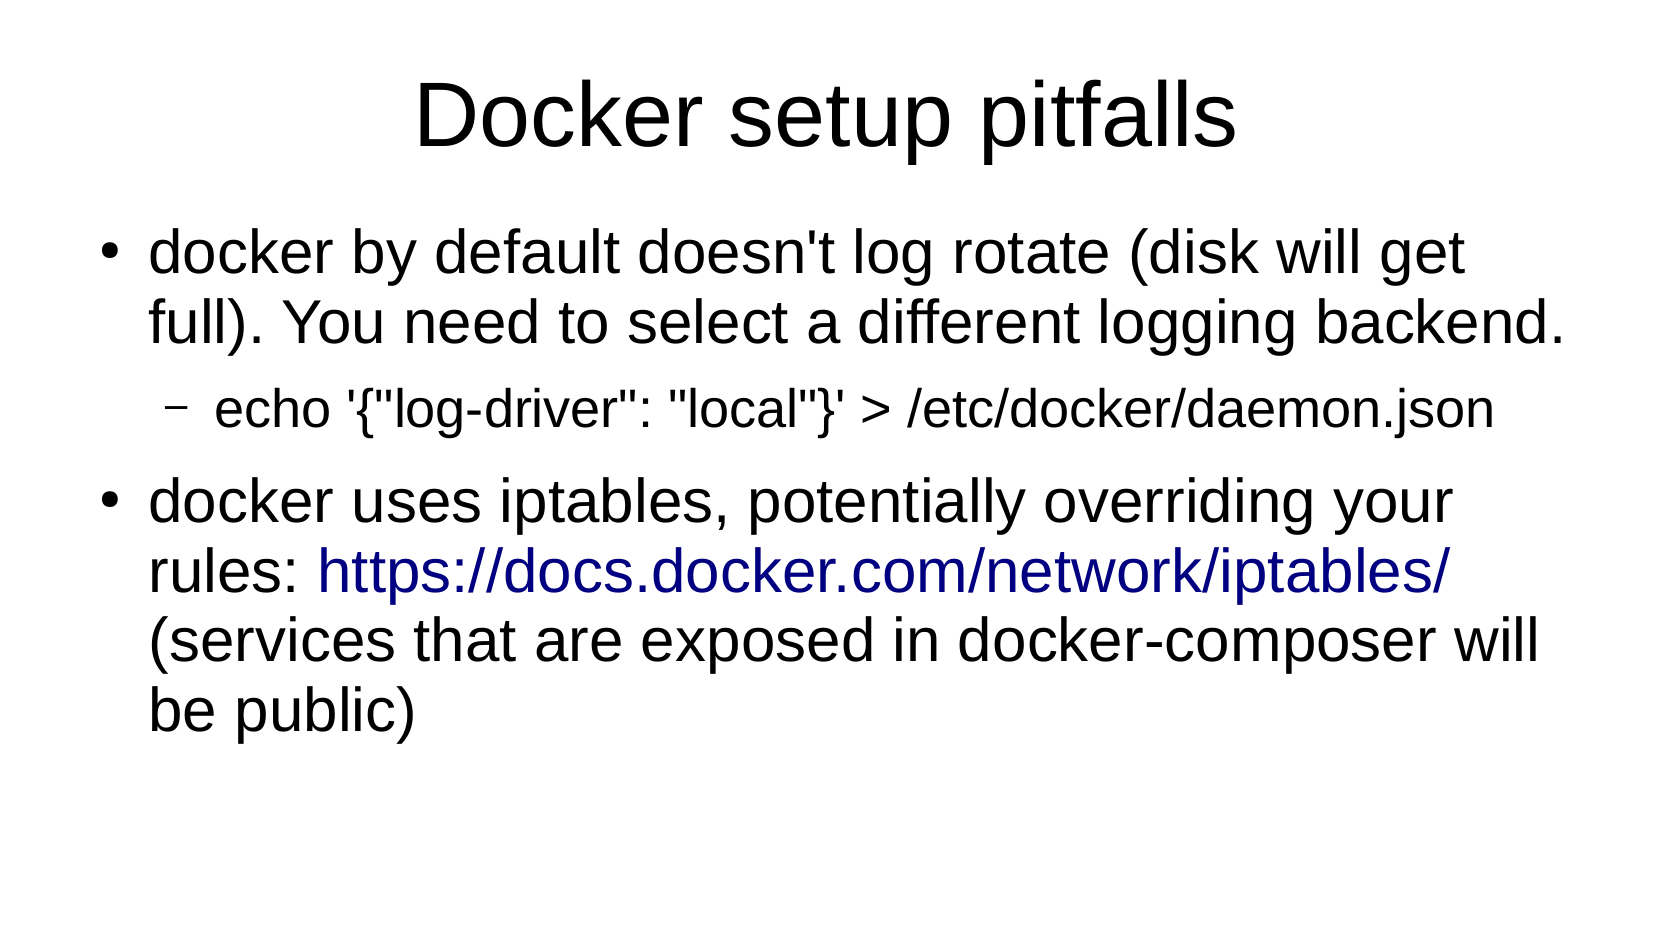

# Docker setup pitfalls
docker by default doesn't log rotate (disk will get full). You need to select a different logging backend.
echo '{"log-driver": "local"}' > /etc/docker/daemon.json
docker uses iptables, potentially overriding your rules: https://docs.docker.com/network/iptables/ (services that are exposed in docker-composer will be public)